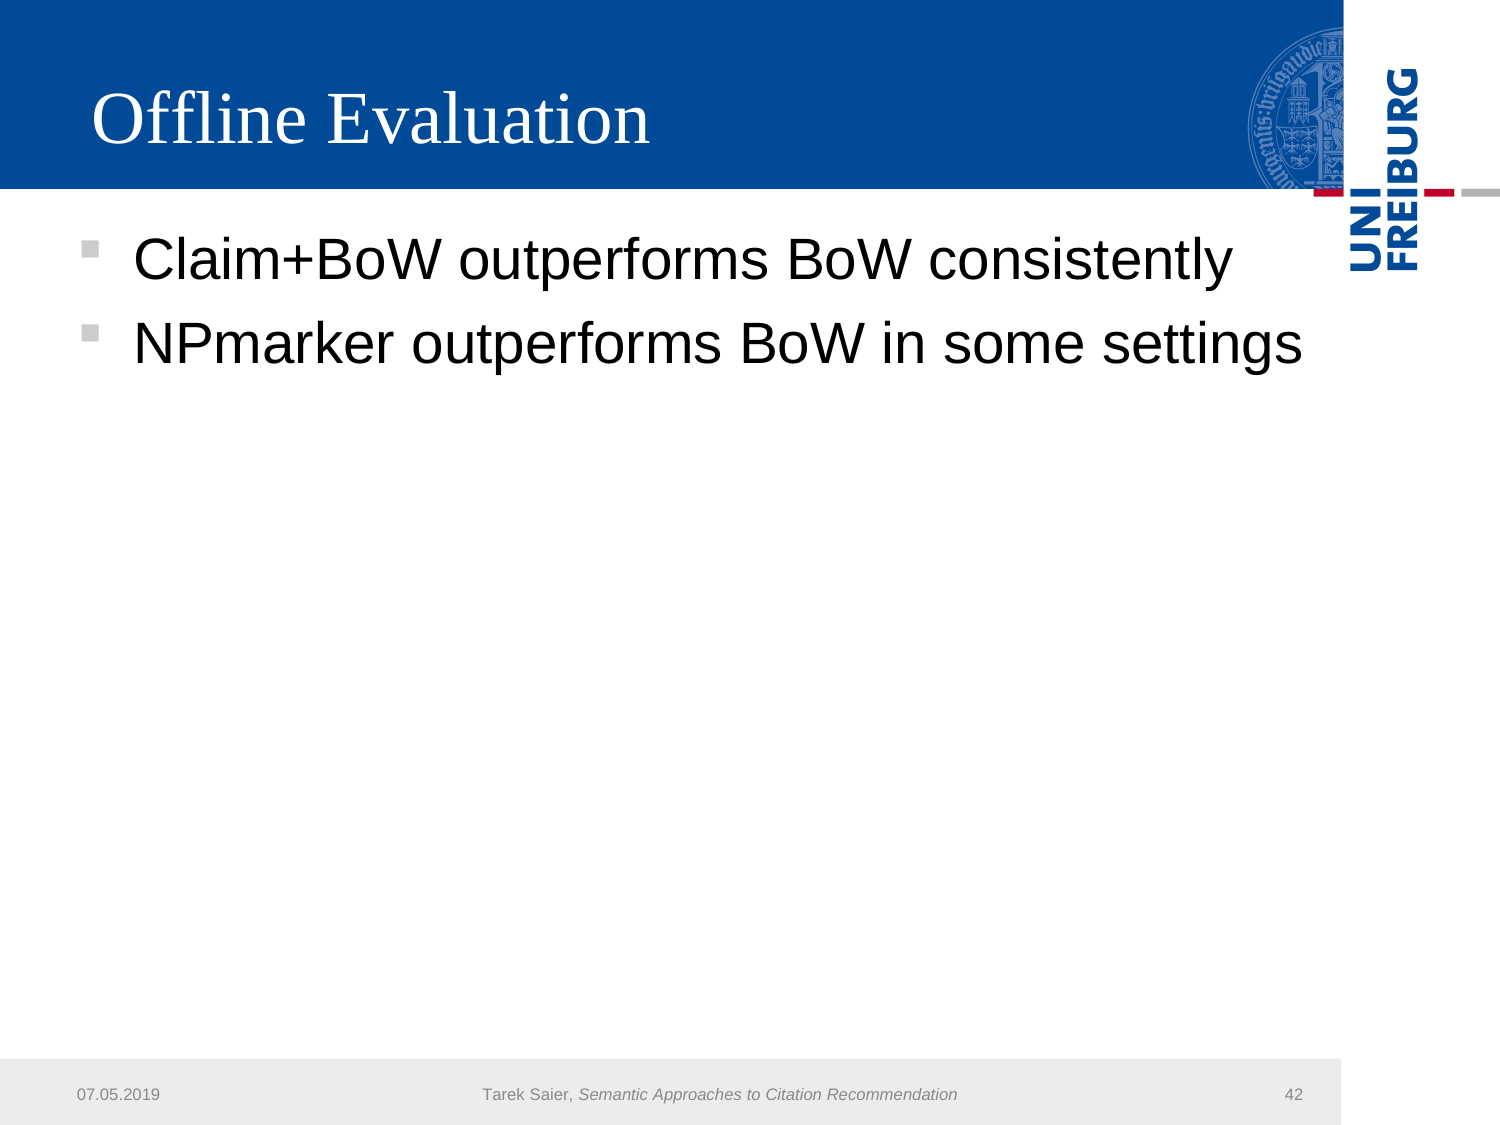

# Offline Evaluation
Claim+BoW outperforms BoW consistently
NPmarker outperforms BoW in some settings
Präsentationstitel
42